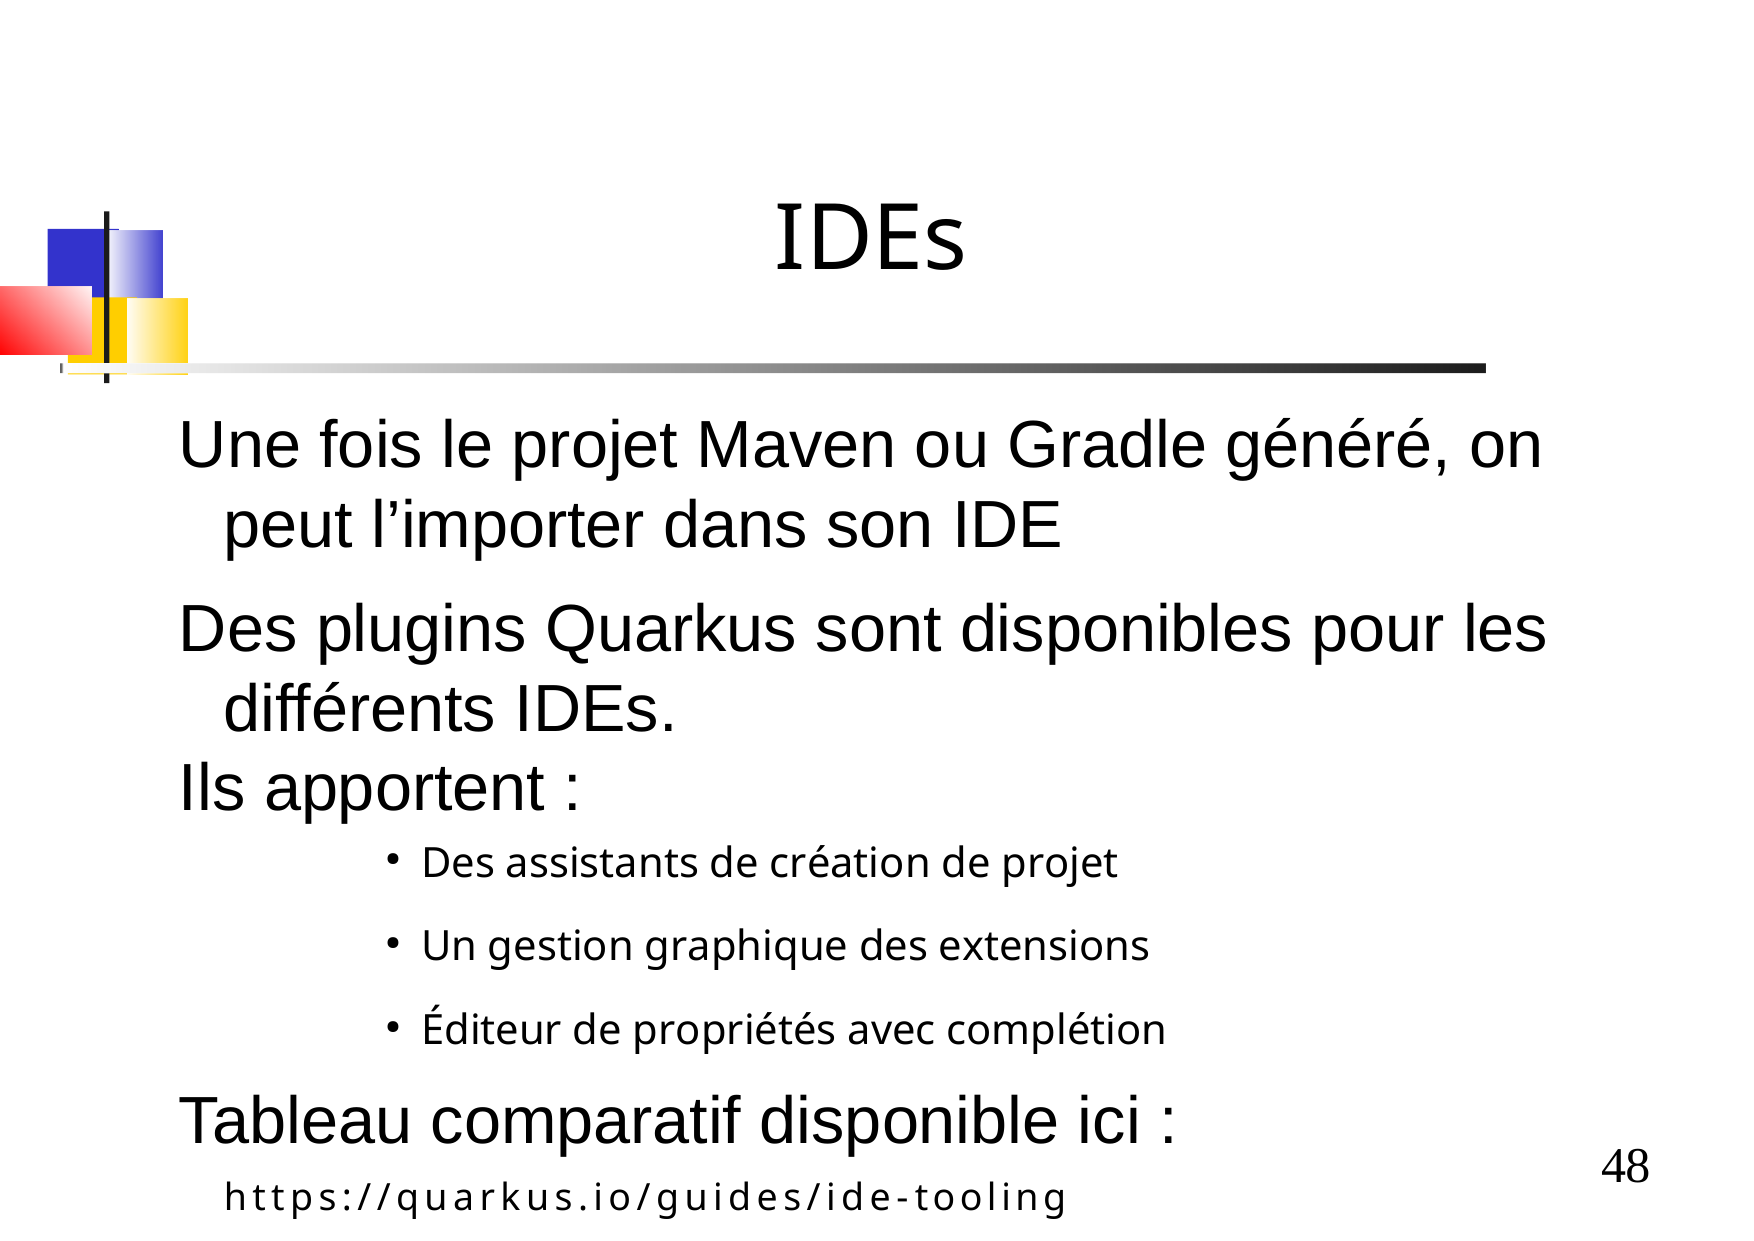

# IDEs
Une fois le projet Maven ou Gradle généré, on peut l’importer dans son IDE
Des plugins Quarkus sont disponibles pour les différents IDEs.
Ils apportent :
Des assistants de création de projet
Un gestion graphique des extensions
Éditeur de propriétés avec complétion
Tableau comparatif disponible ici :
https://quarkus.io/guides/ide-tooling
48